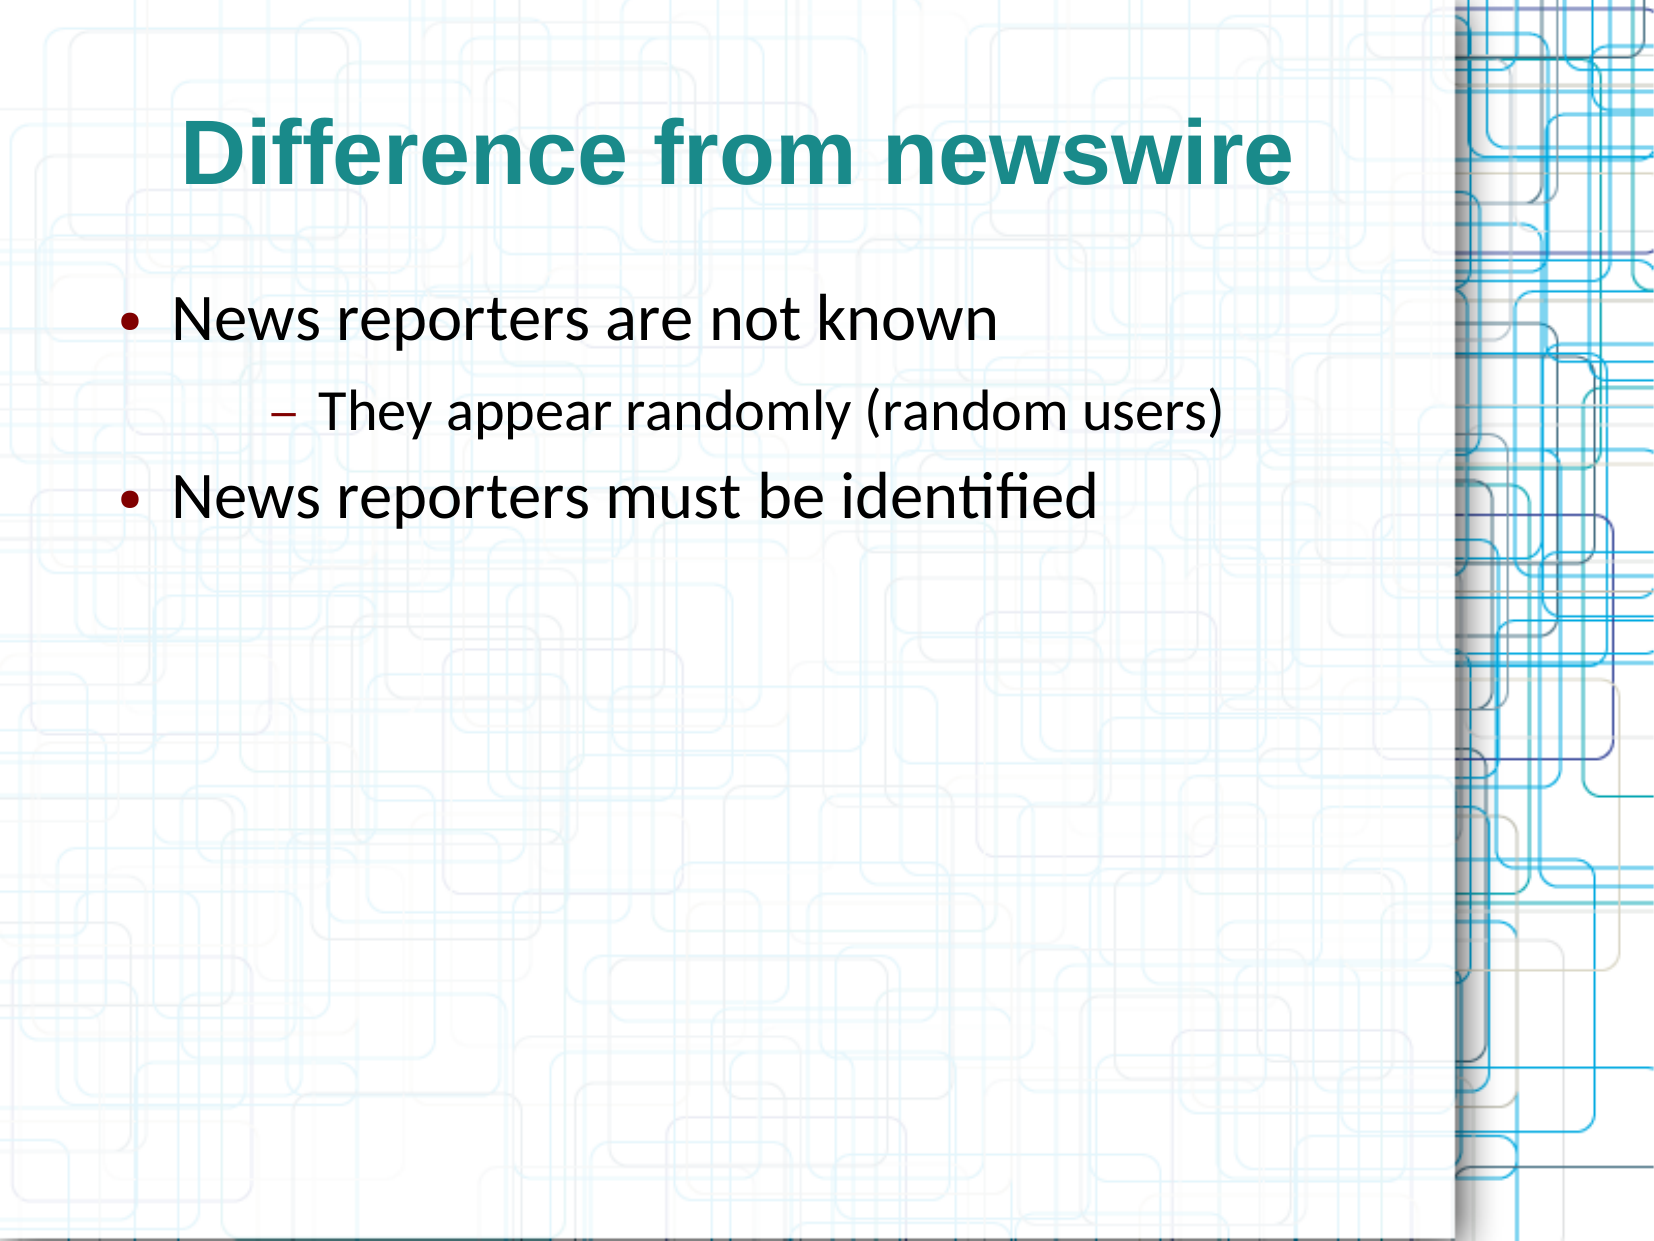

# Difference from newswire
News reporters are not known
They appear randomly (random users)
News reporters must be identified